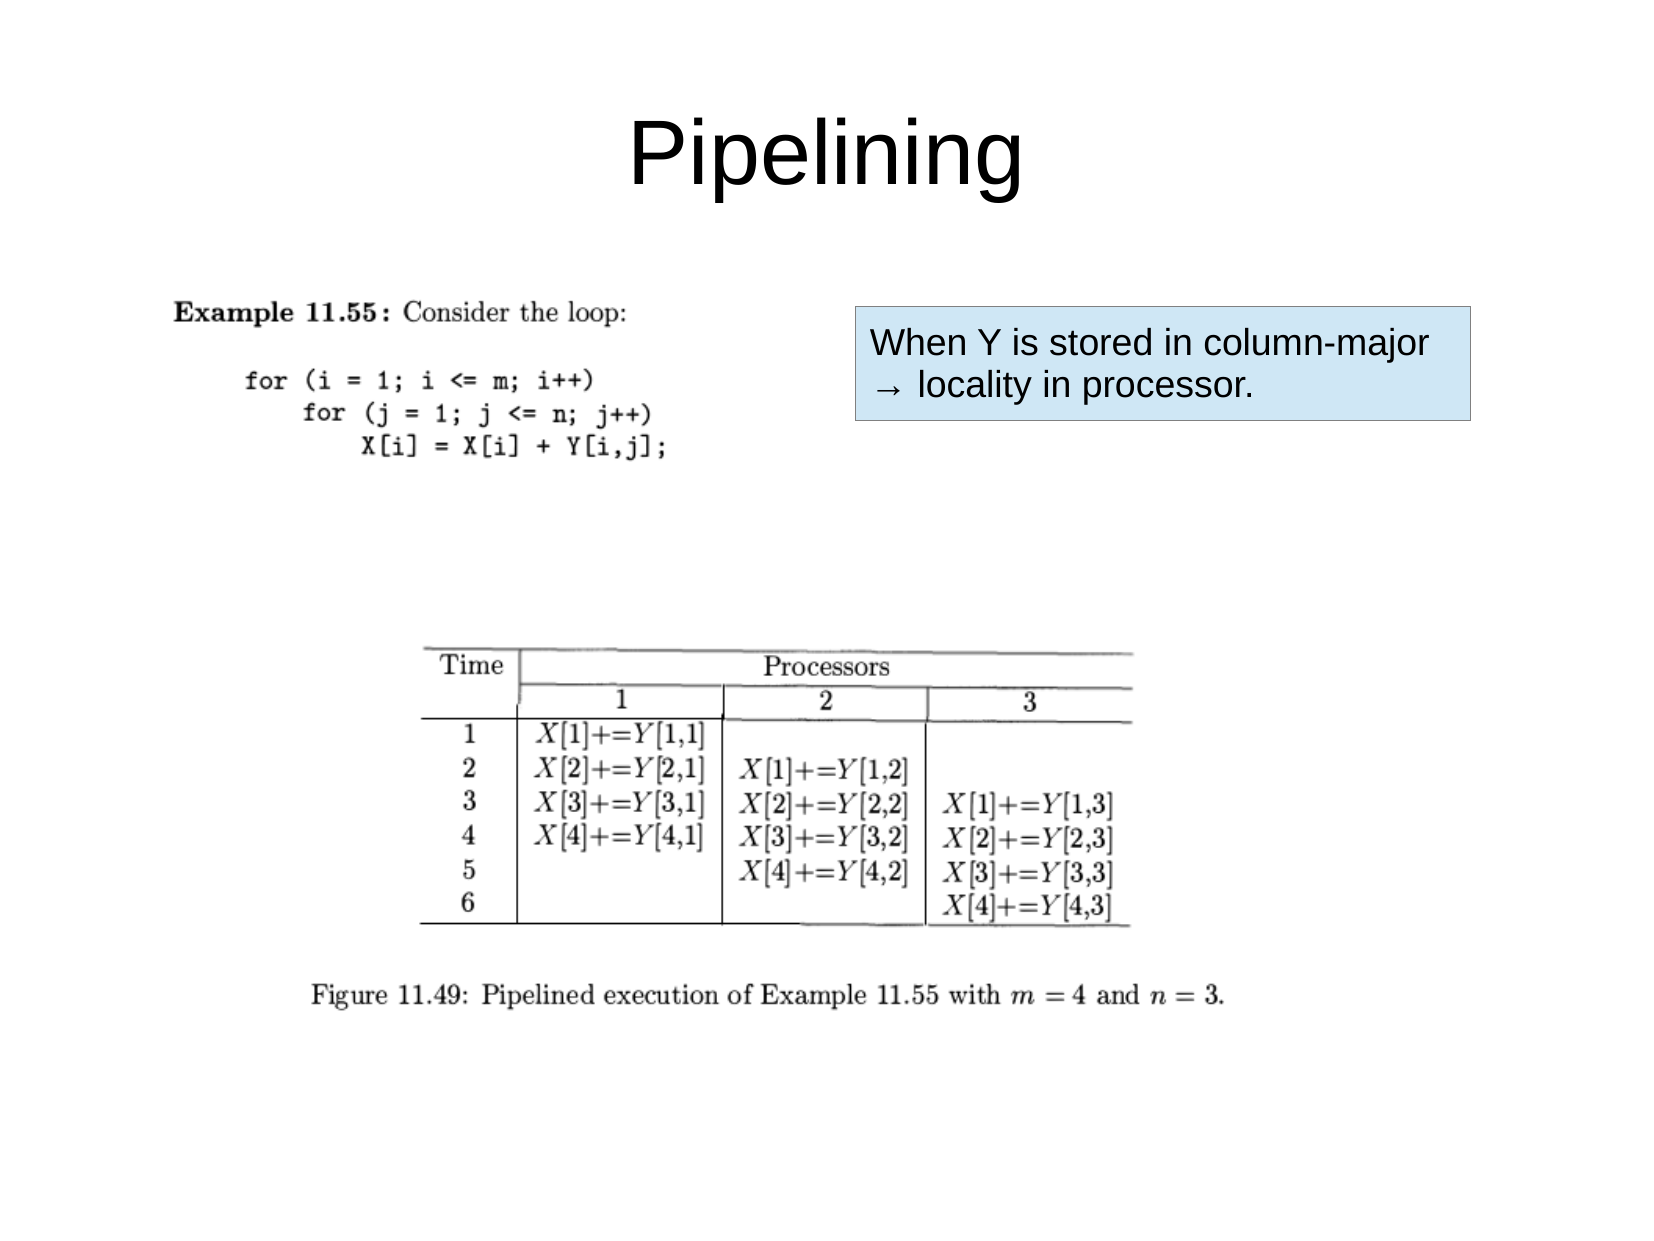

# Pipelining
When Y is stored in column-major
→ locality in processor.